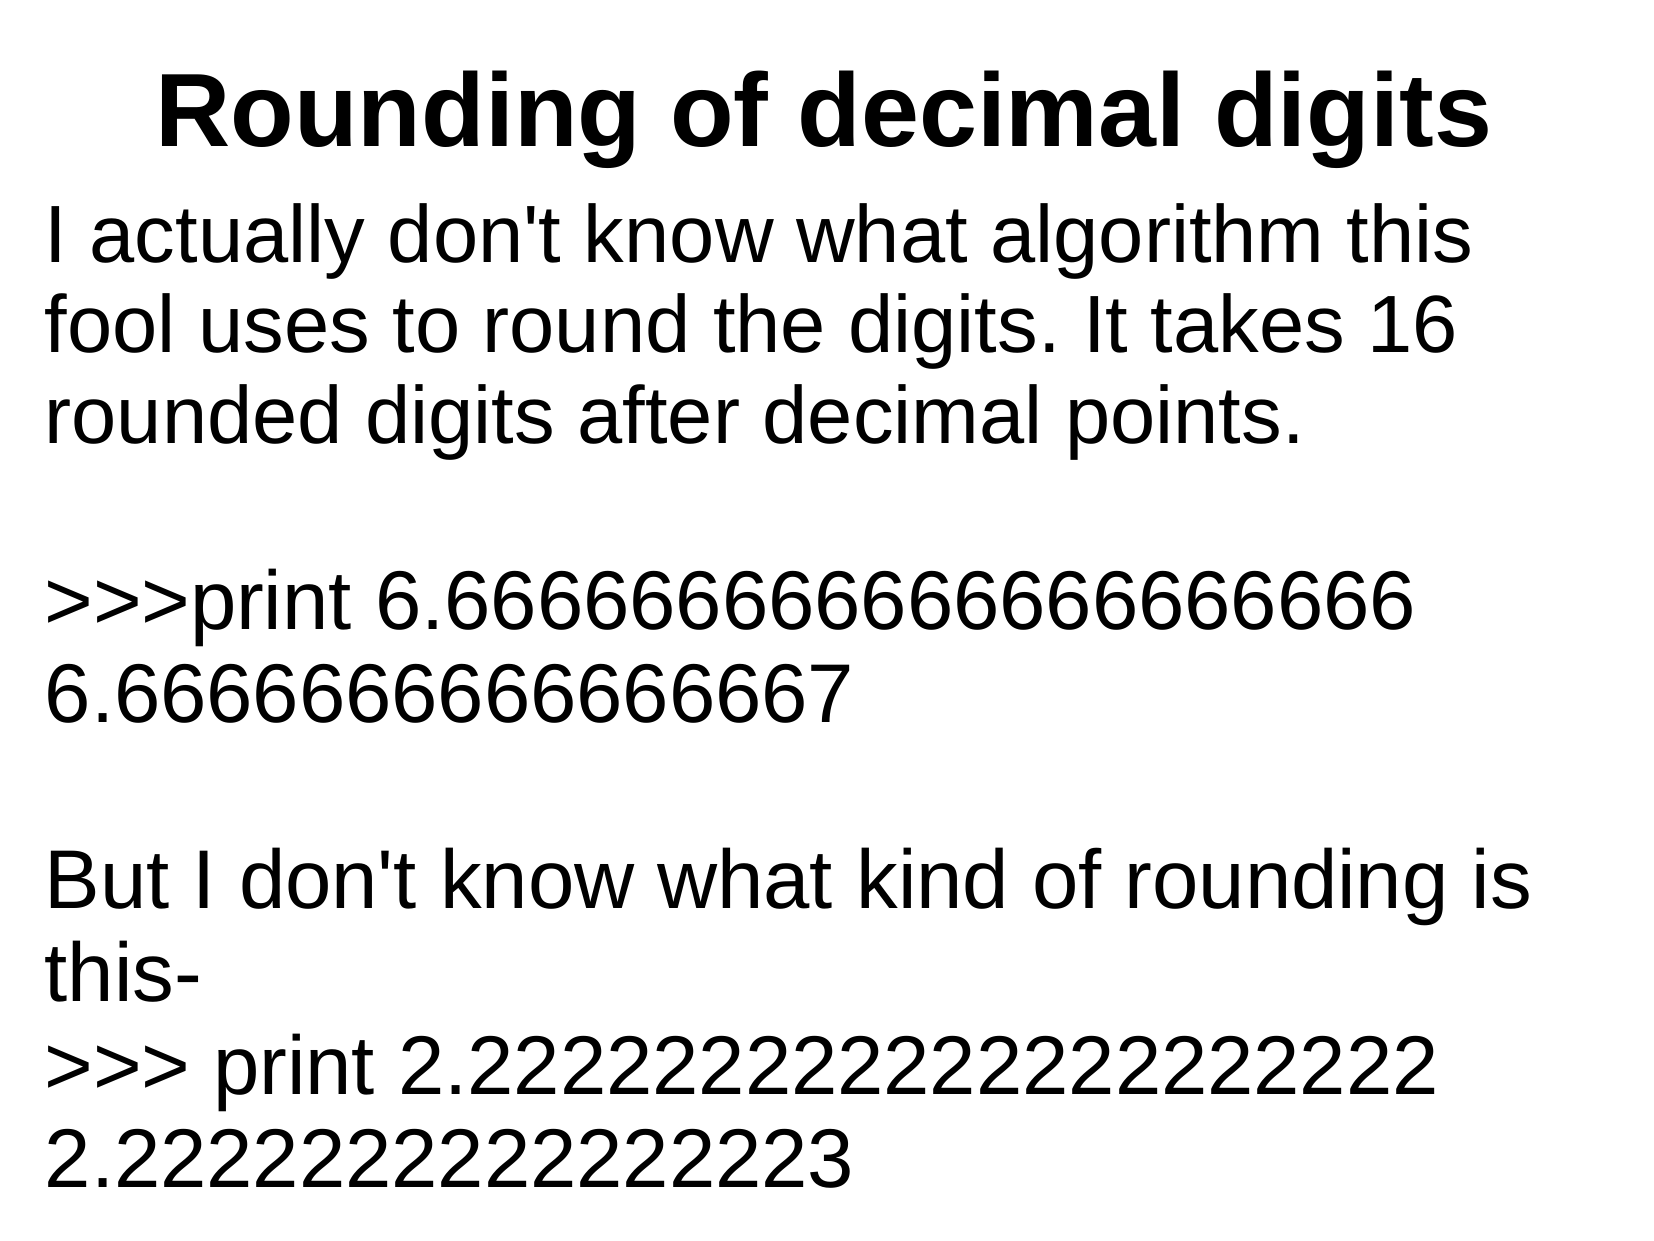

Rounding of decimal digits
I actually don't know what algorithm this fool uses to round the digits. It takes 16 rounded digits after decimal points.
>>>print 6.666666666666666666666
6.6666666666666667
But I don't know what kind of rounding is this-
>>> print 2.222222222222222222222
2.2222222222222223